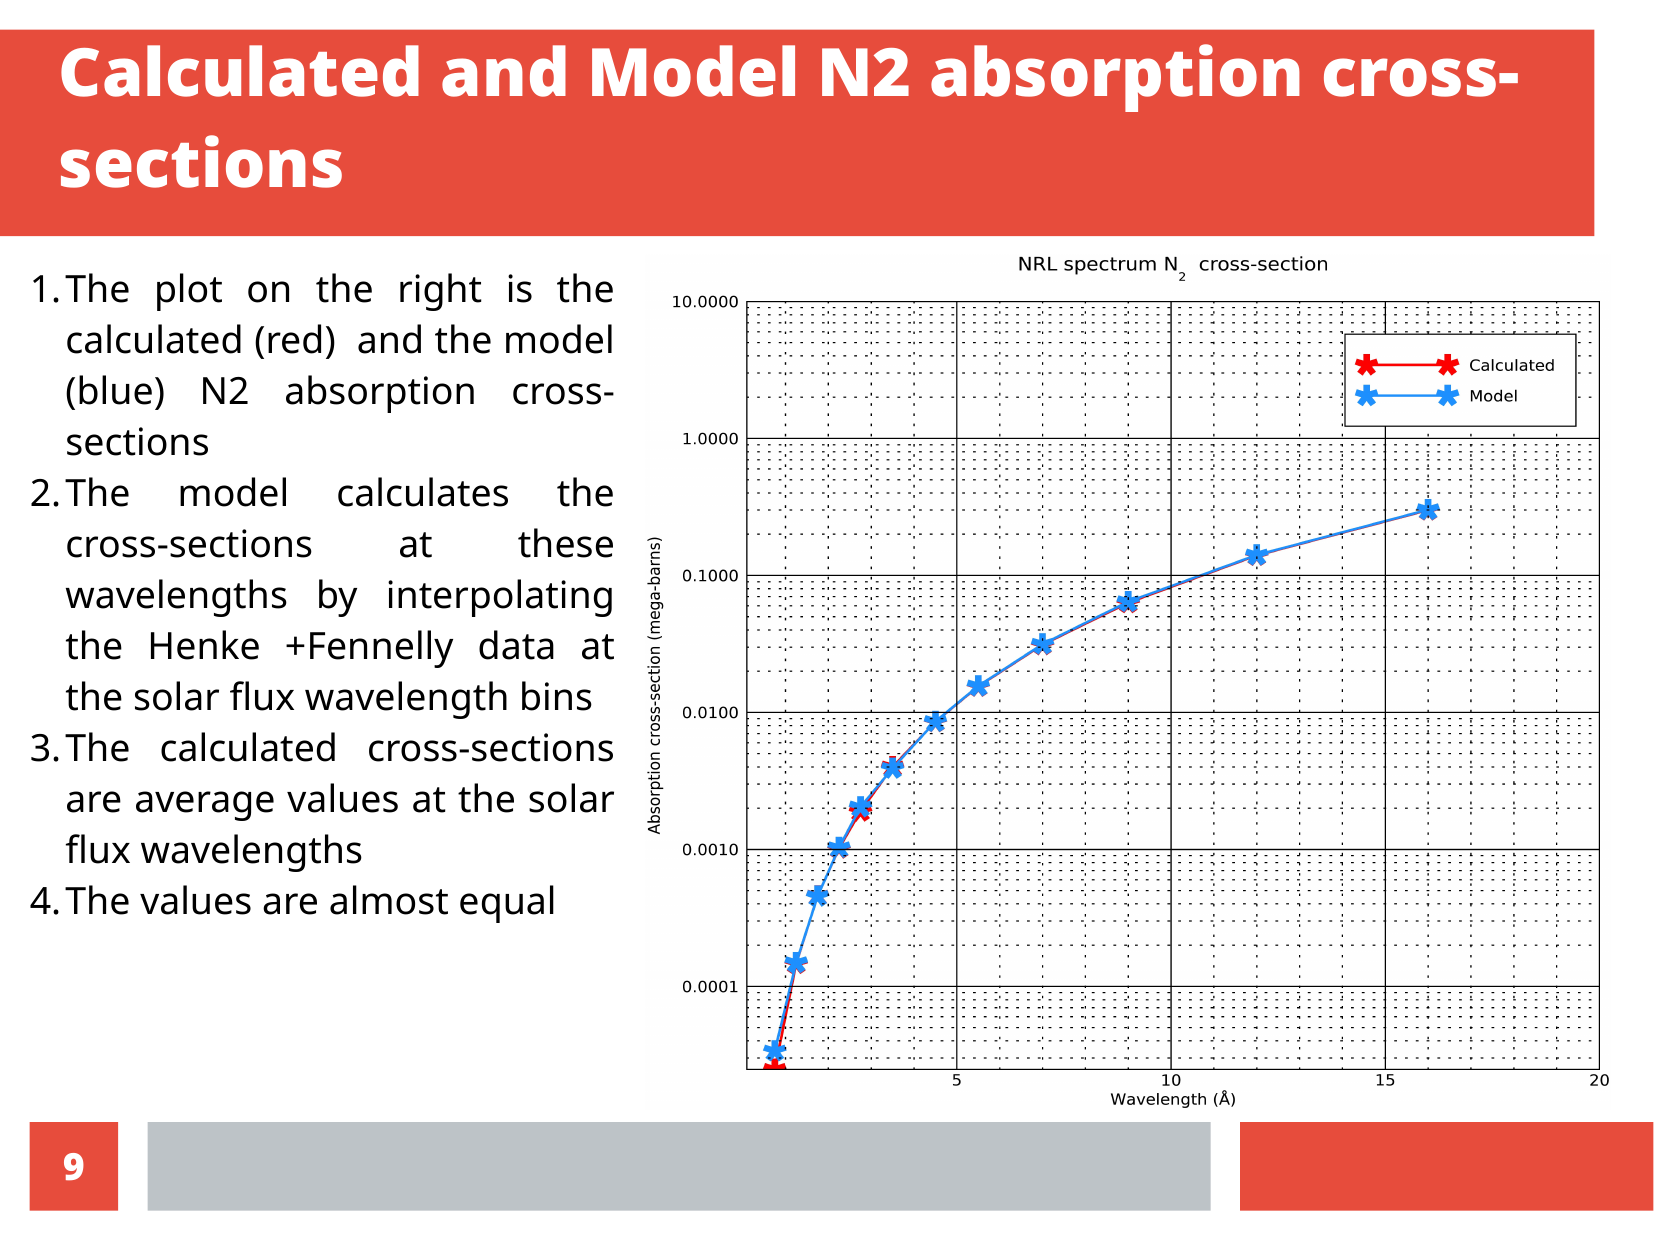

# Calculated and Model N2 absorption cross-sections
The plot on the right is the calculated (red) and the model (blue) N2 absorption cross-sections
The model calculates the cross-sections at these wavelengths by interpolating the Henke +Fennelly data at the solar flux wavelength bins
The calculated cross-sections are average values at the solar flux wavelengths
The values are almost equal
9